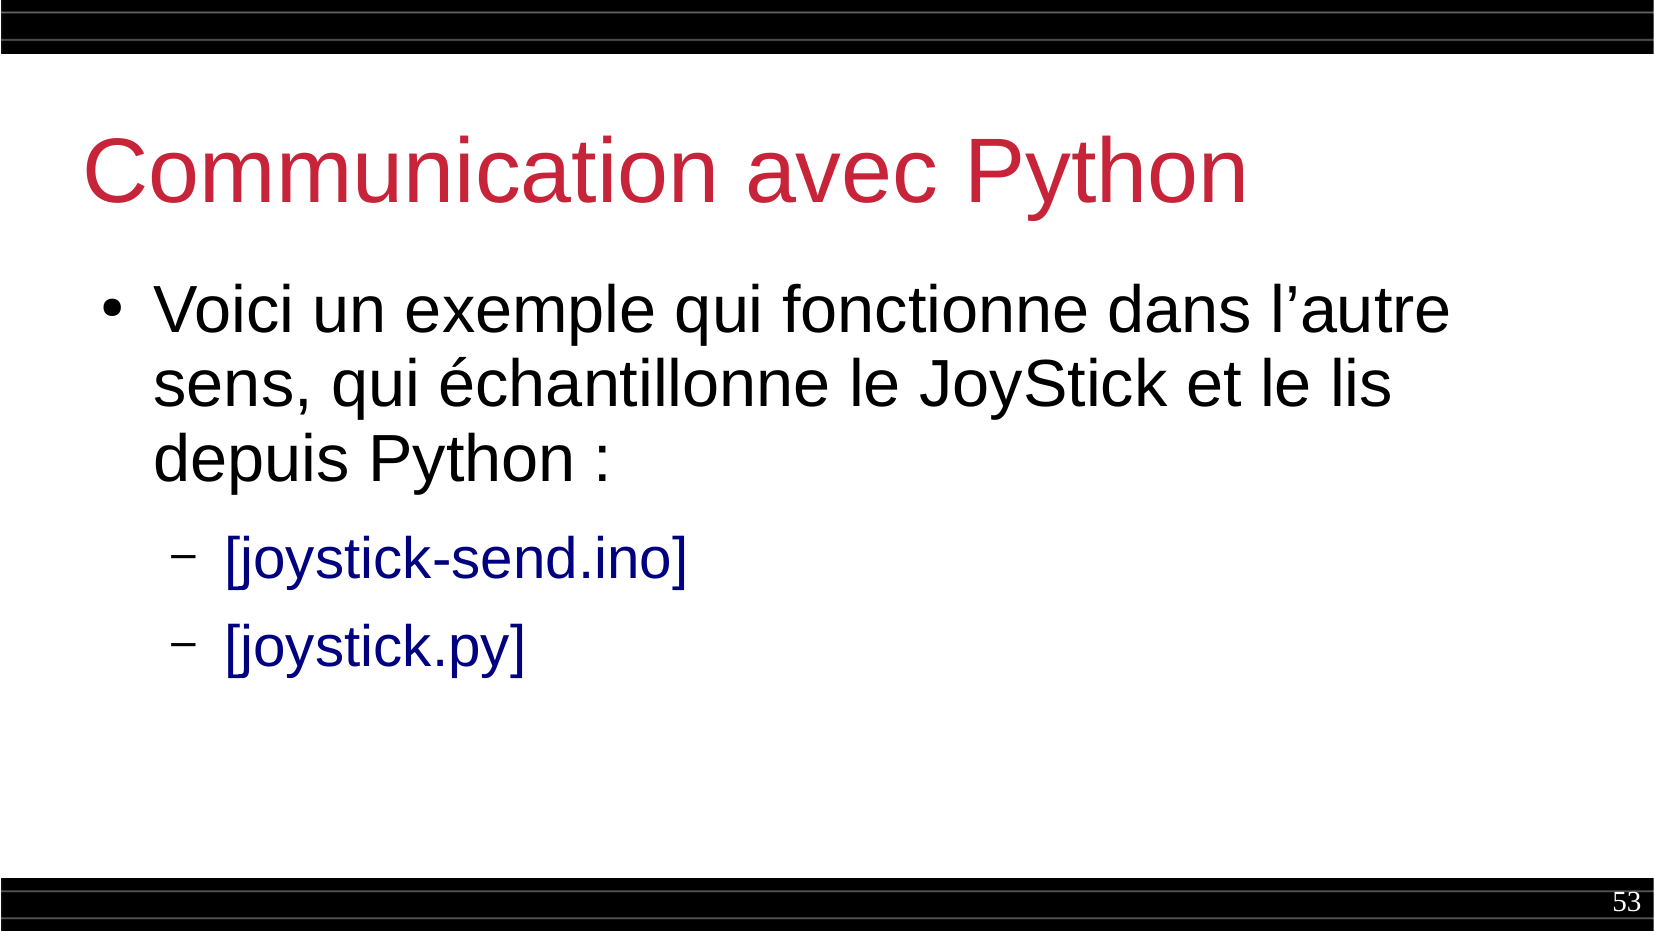

# Communication avec Python
Voici un exemple qui fonctionne dans l’autre sens, qui échantillonne le JoyStick et le lis depuis Python :
[joystick-send.ino]
[joystick.py]